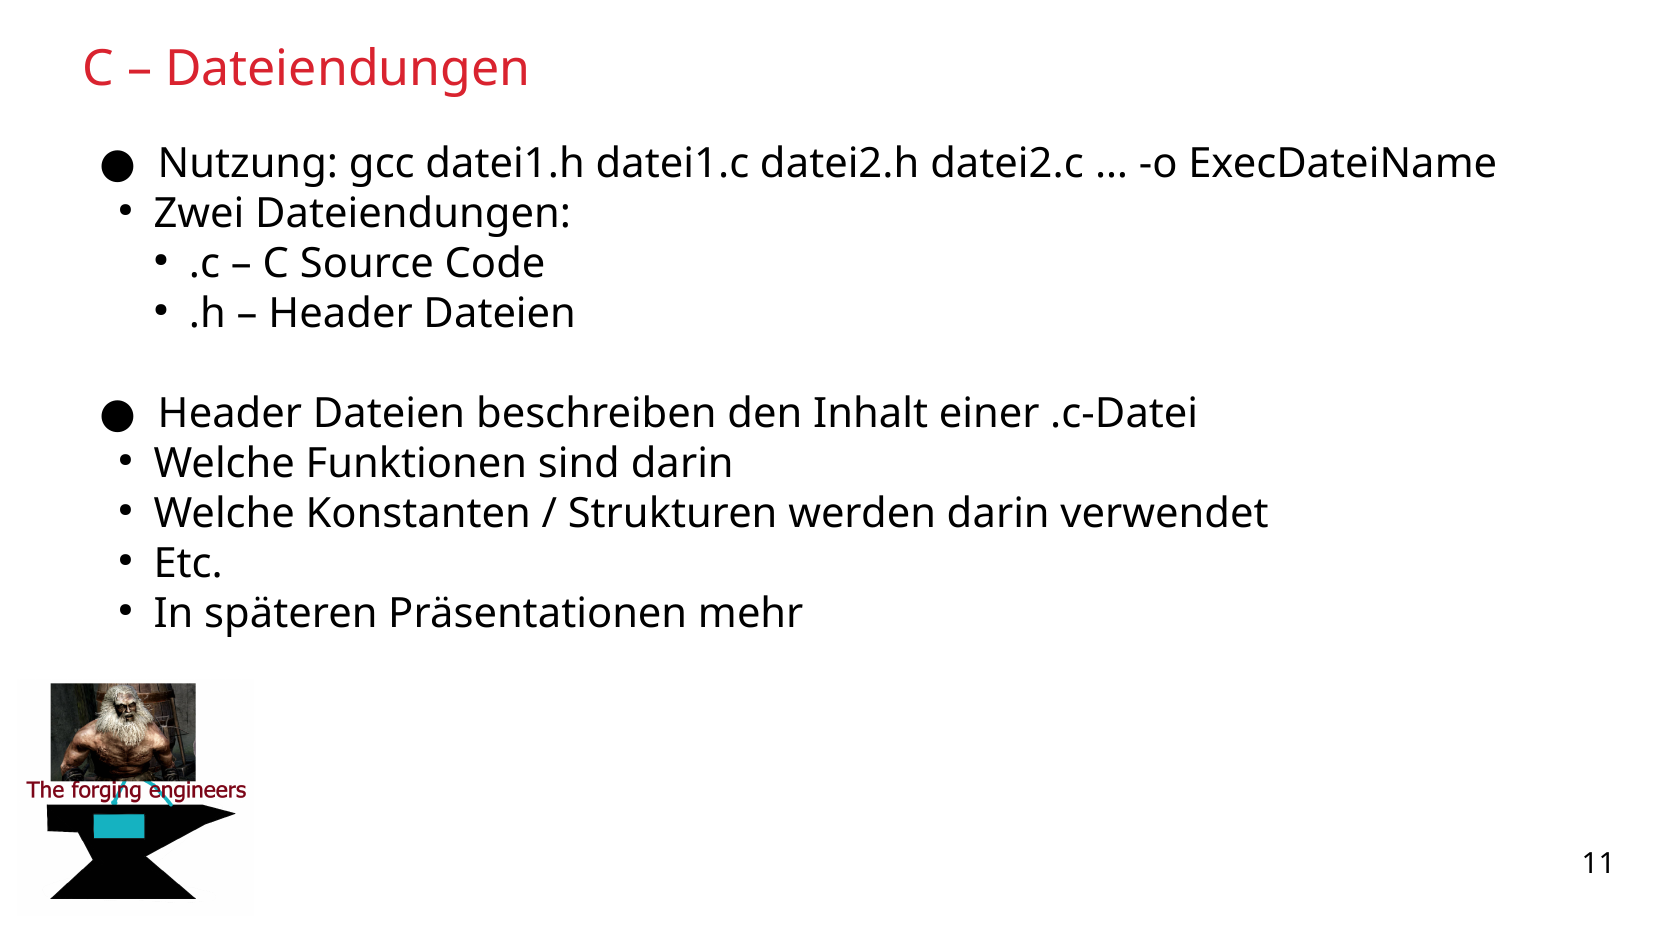

# C – Dateiendungen
Nutzung: gcc datei1.h datei1.c datei2.h datei2.c … -o ExecDateiName
Zwei Dateiendungen:
.c – C Source Code
.h – Header Dateien
Header Dateien beschreiben den Inhalt einer .c-Datei
Welche Funktionen sind darin
Welche Konstanten / Strukturen werden darin verwendet
Etc.
In späteren Präsentationen mehr